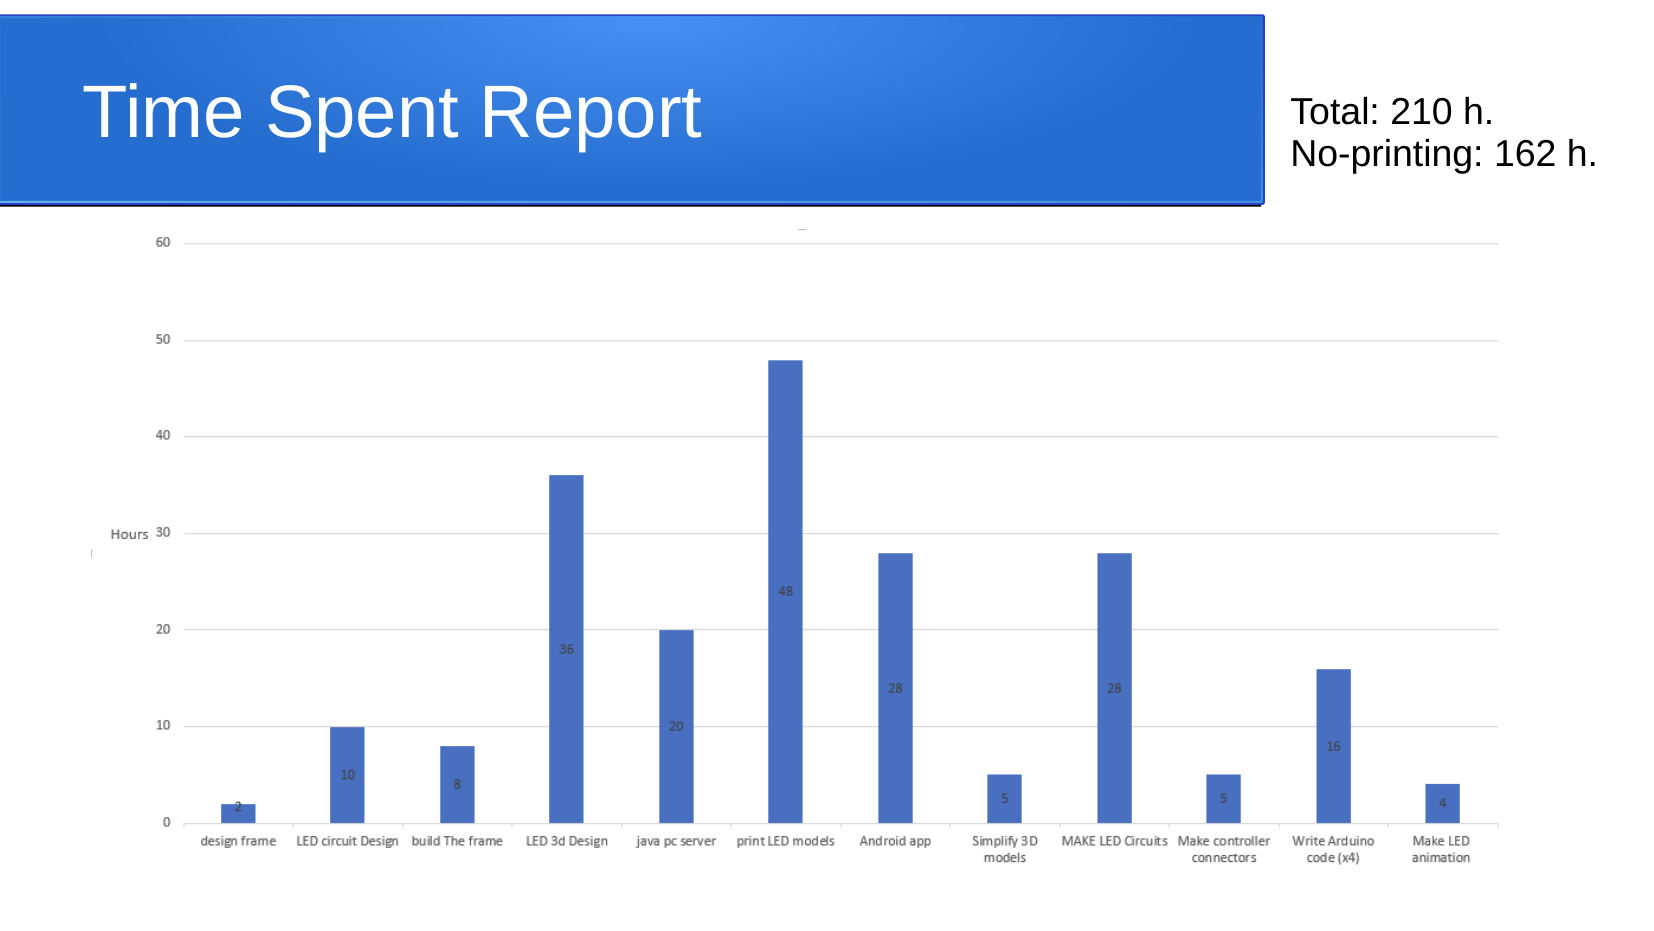

# Time Spent Report
Total: 210 h.
No-printing: 162 h.